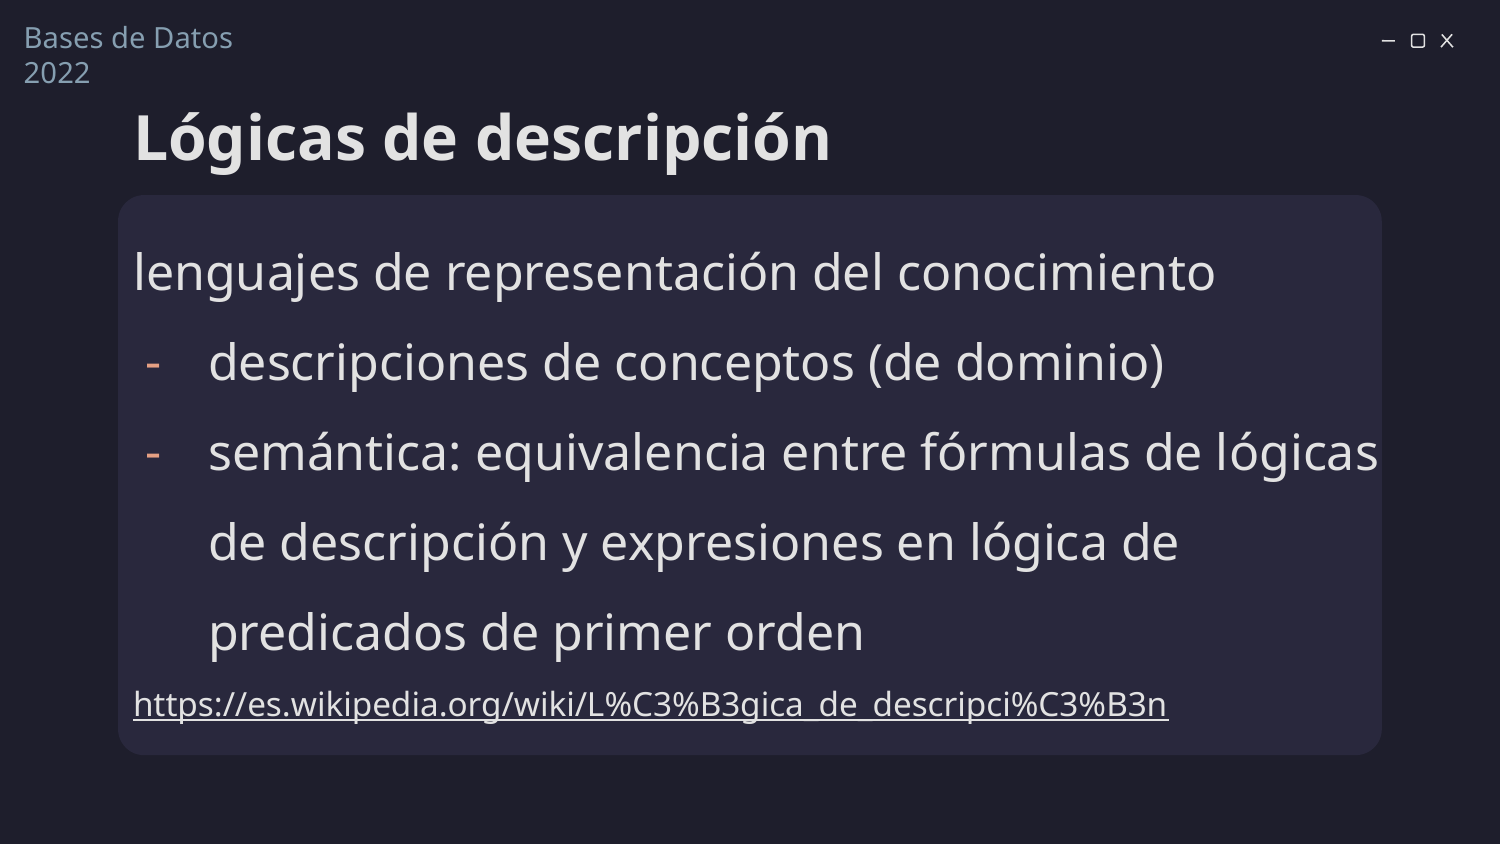

# Lógicas de descripción
lenguajes de representación del conocimiento
descripciones de conceptos (de dominio)
semántica: equivalencia entre fórmulas de lógicas de descripción y expresiones en lógica de predicados de primer orden
https://es.wikipedia.org/wiki/L%C3%B3gica_de_descripci%C3%B3n